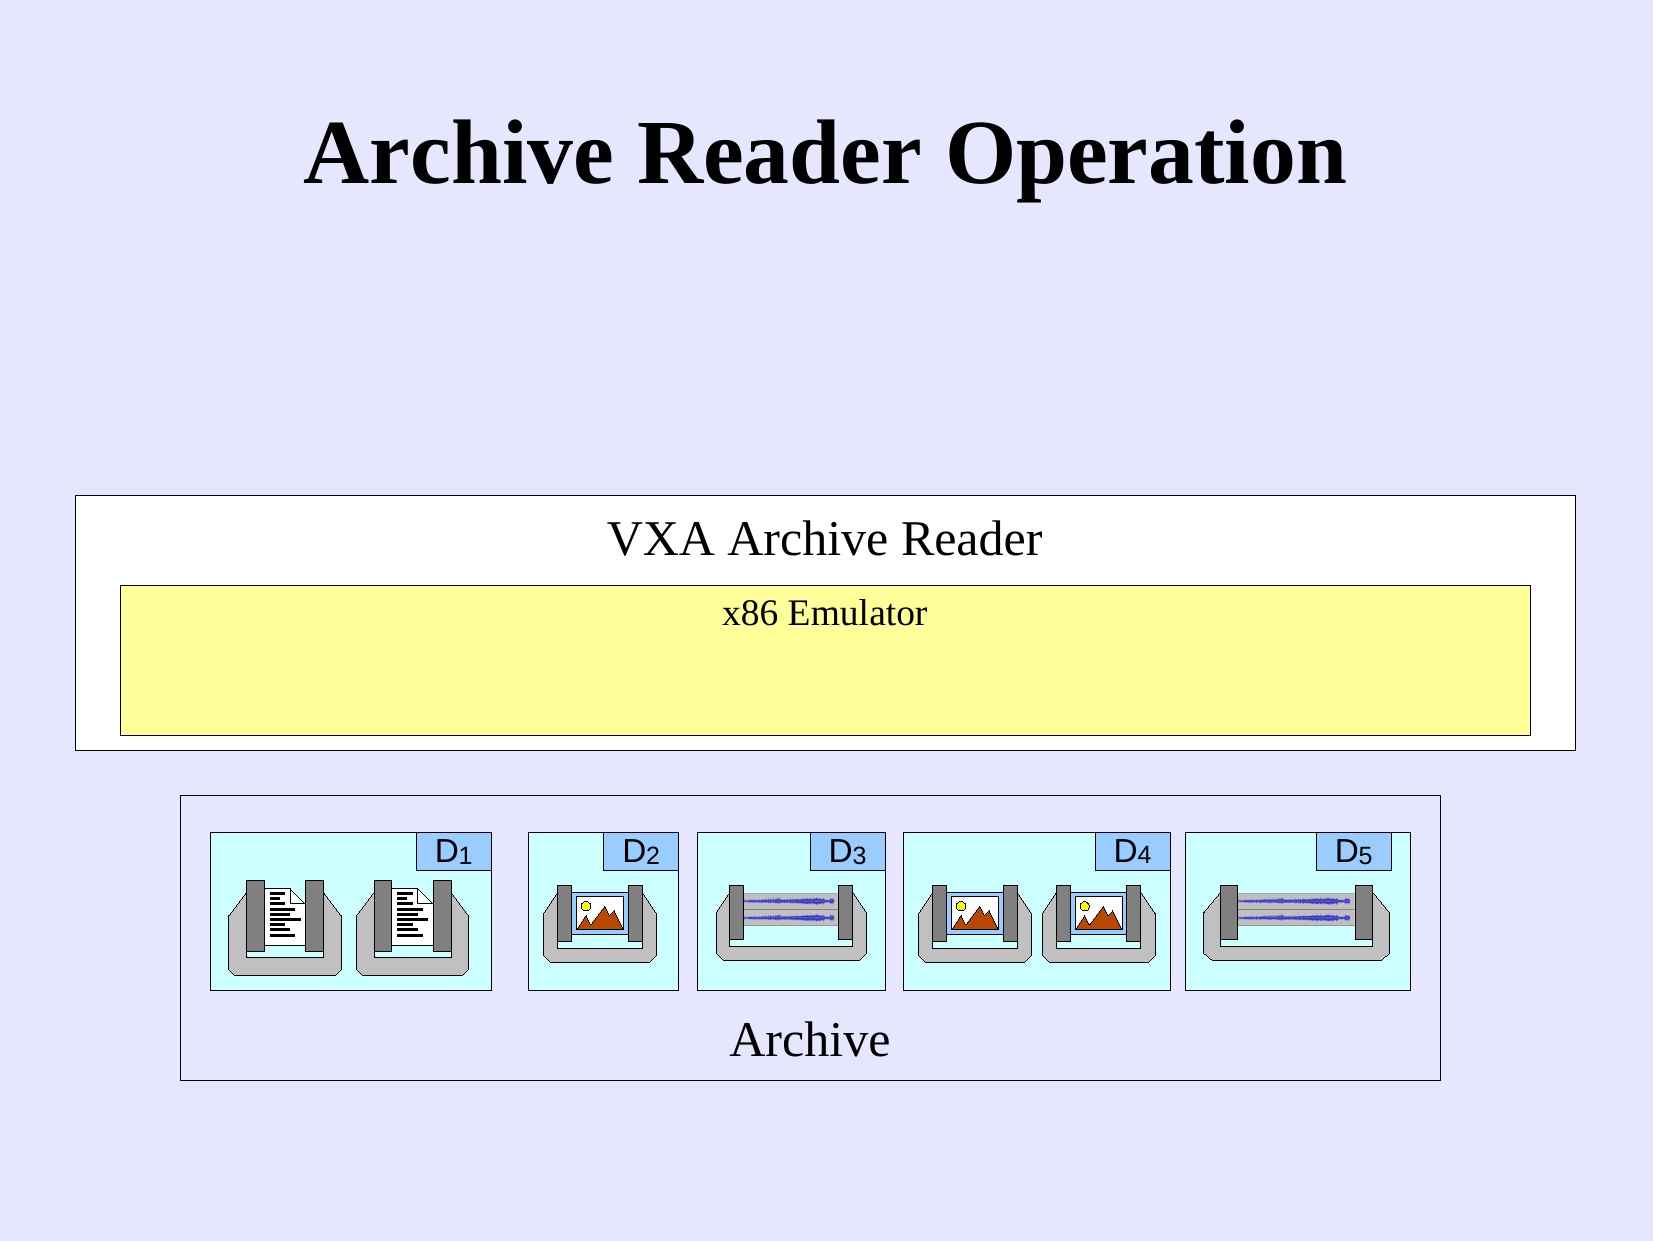

# Archive Reader Operation
VXA Archive Reader
x86 Emulator
D4
D5
D1
D2
D3
Archive